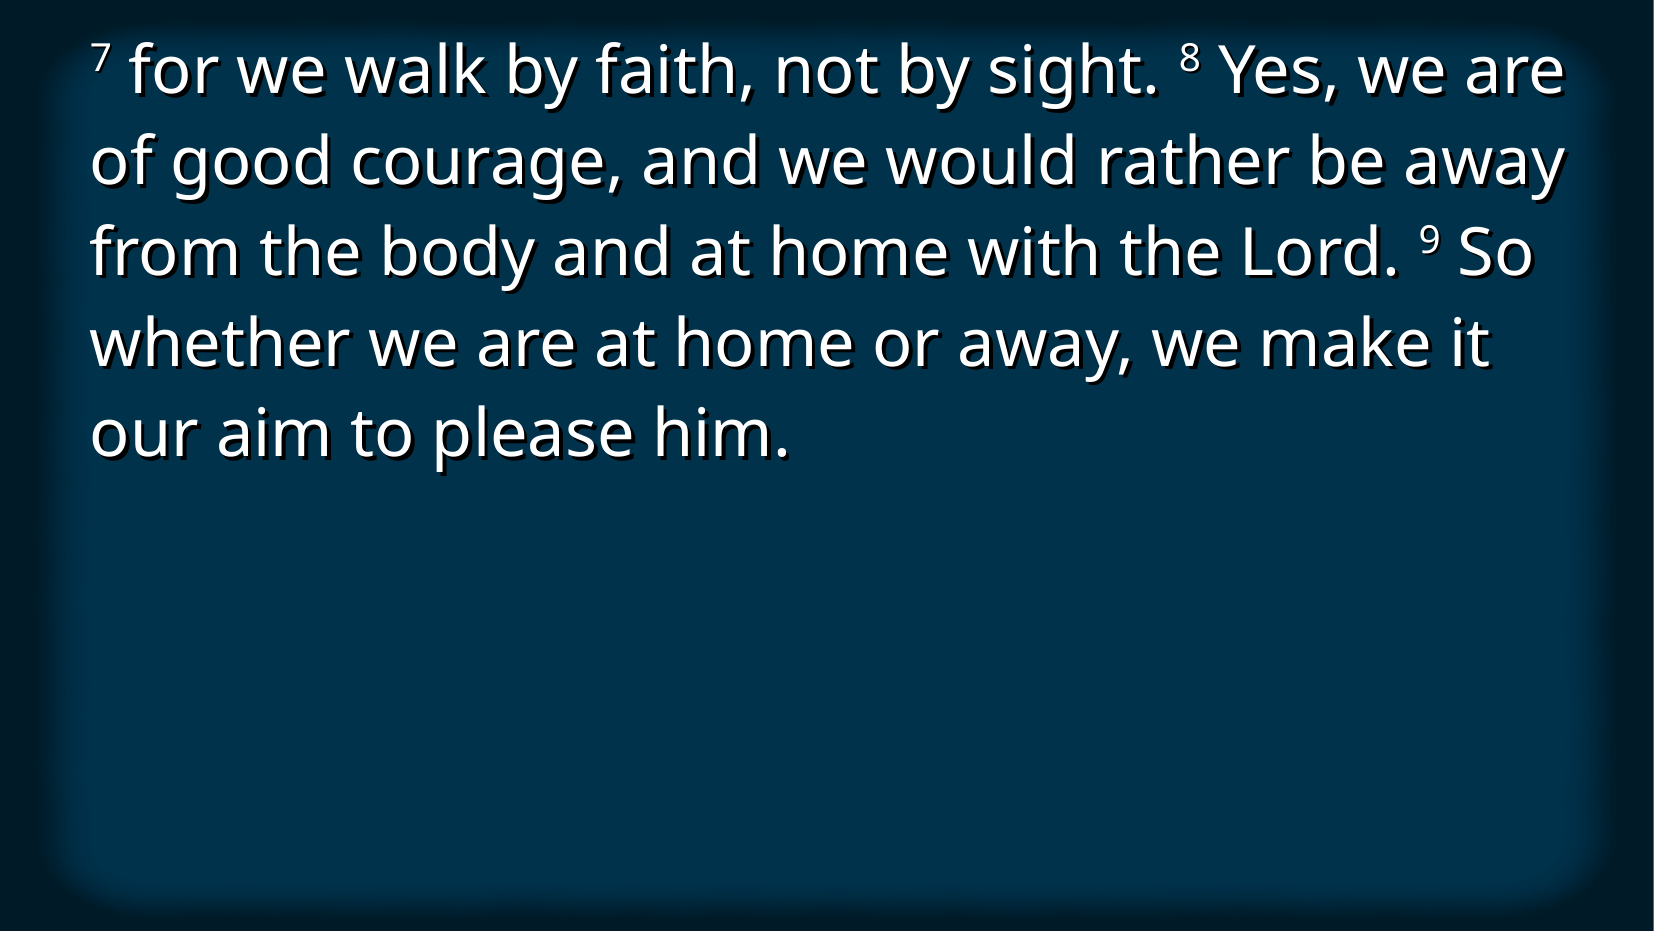

7 for we walk by faith, not by sight. 8 Yes, we are of good courage, and we would rather be away from the body and at home with the Lord. 9 So whether we are at home or away, we make it our aim to please him.